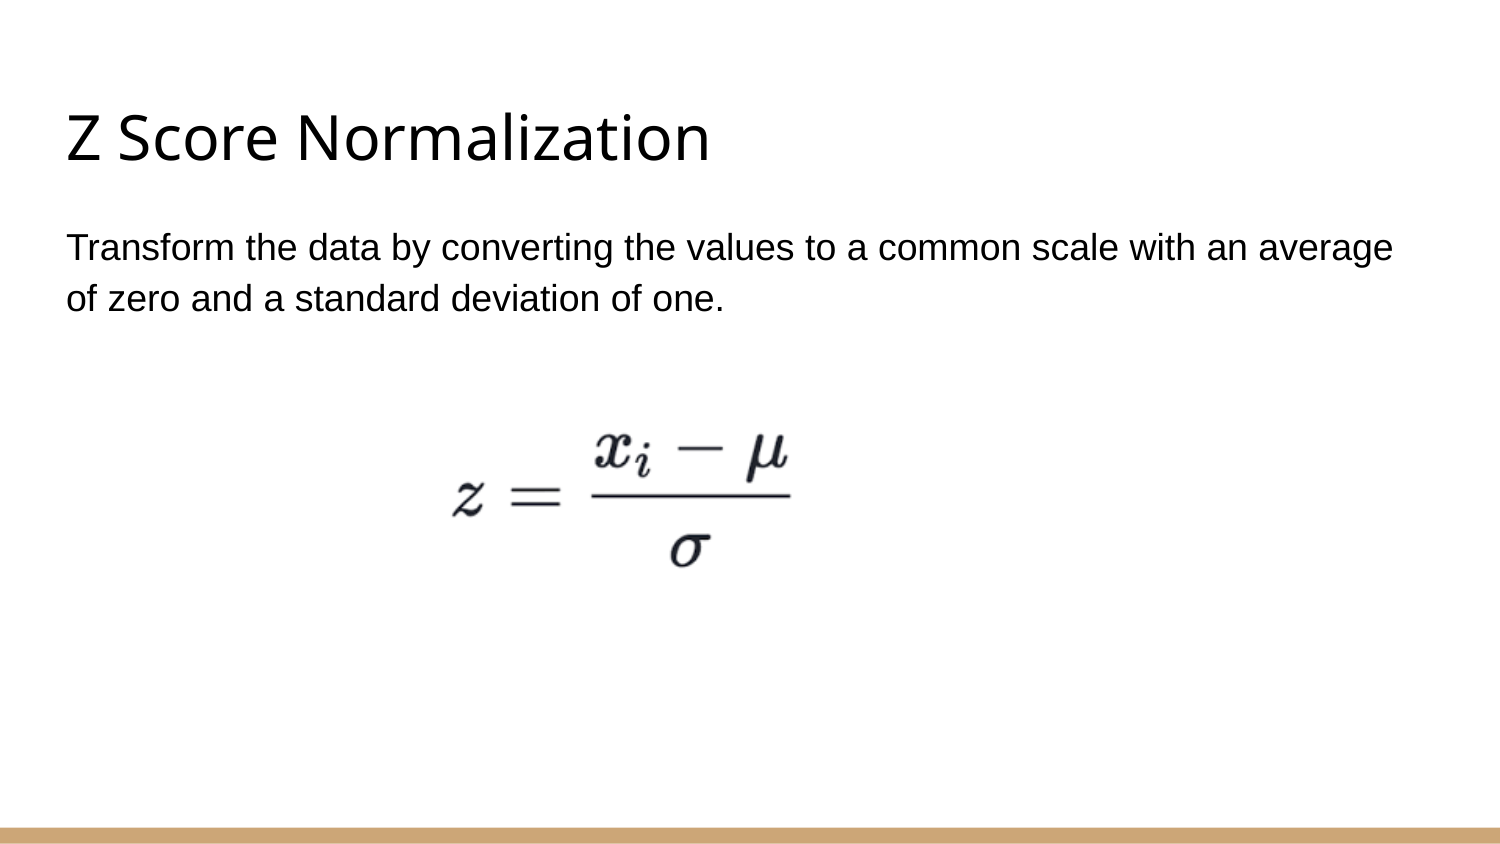

# Z Score Normalization
Transform the data by converting the values to a common scale with an average of zero and a standard deviation of one.